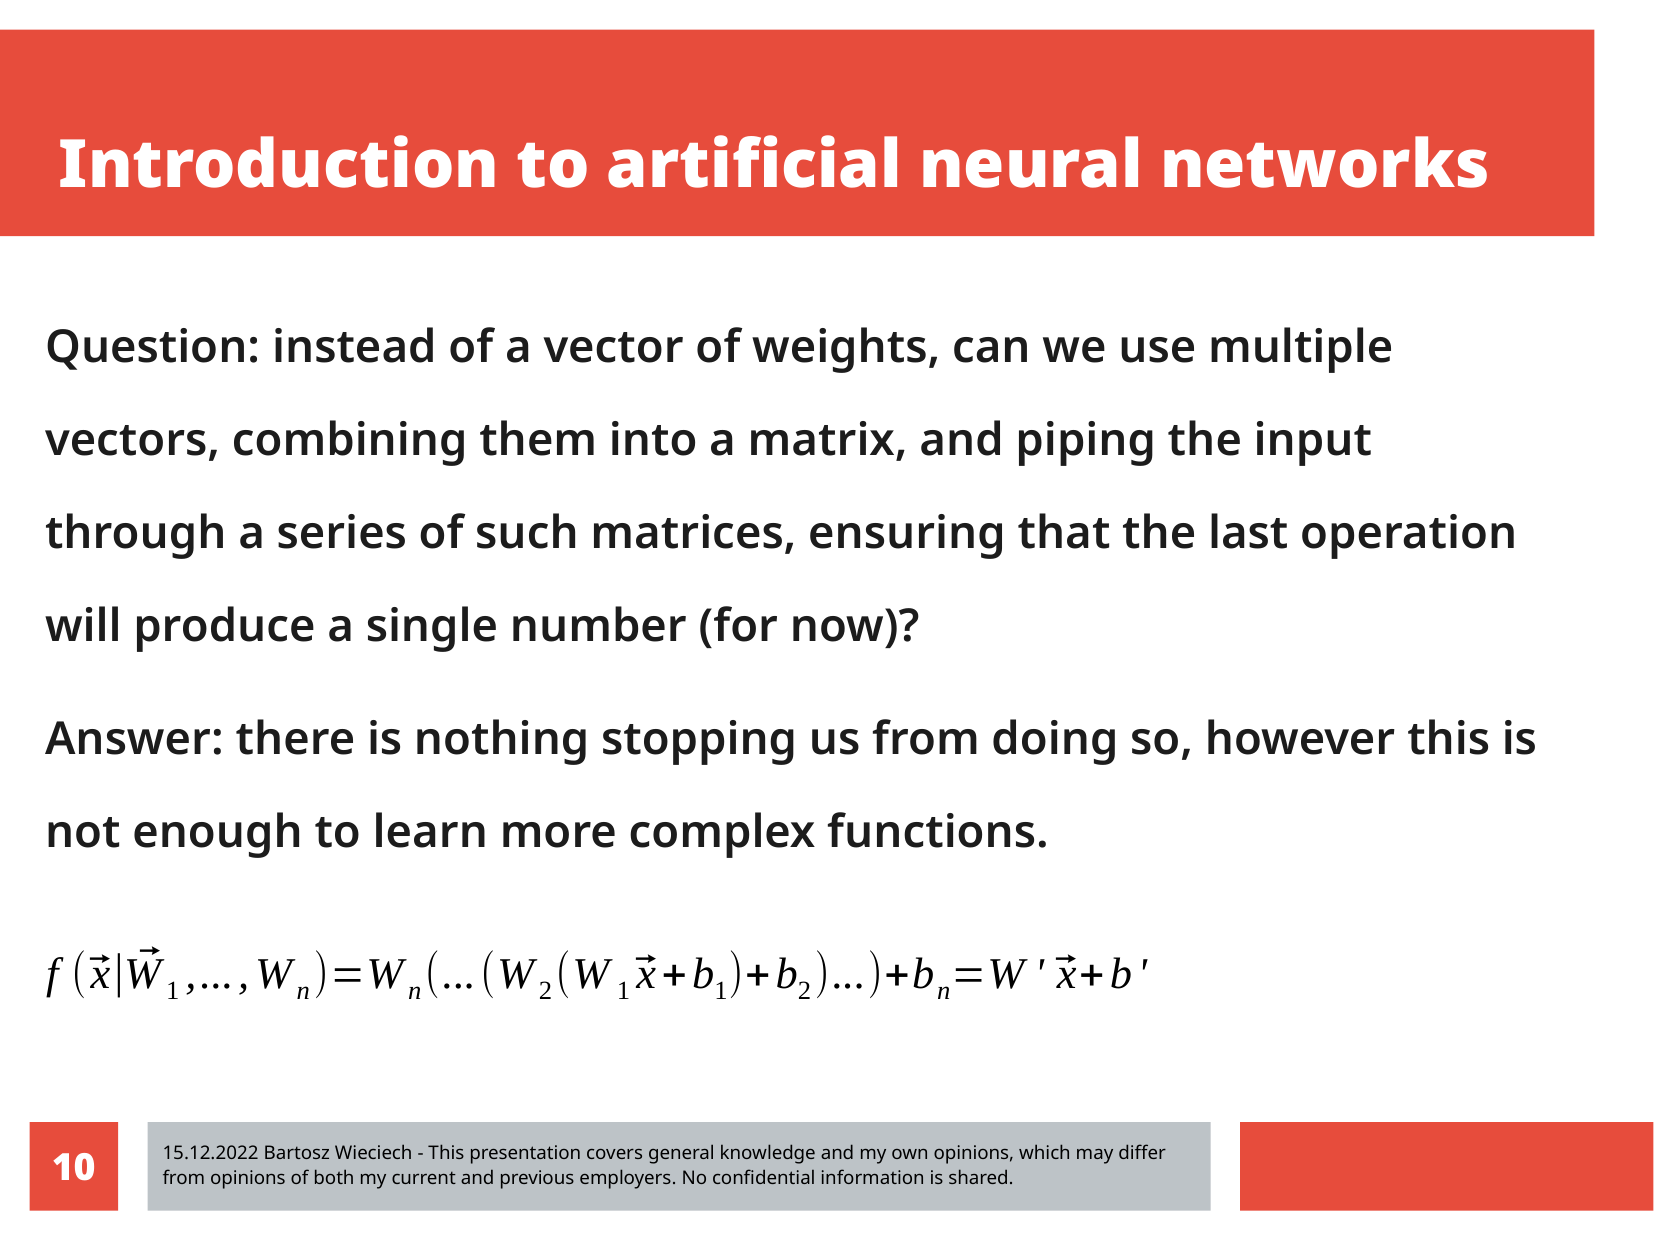

# Introduction to artificial neural networks
Question: instead of a vector of weights, can we use multiple vectors, combining them into a matrix, and piping the input through a series of such matrices, ensuring that the last operation will produce a single number (for now)?
Answer: there is nothing stopping us from doing so, however this is not enough to learn more complex functions.
10